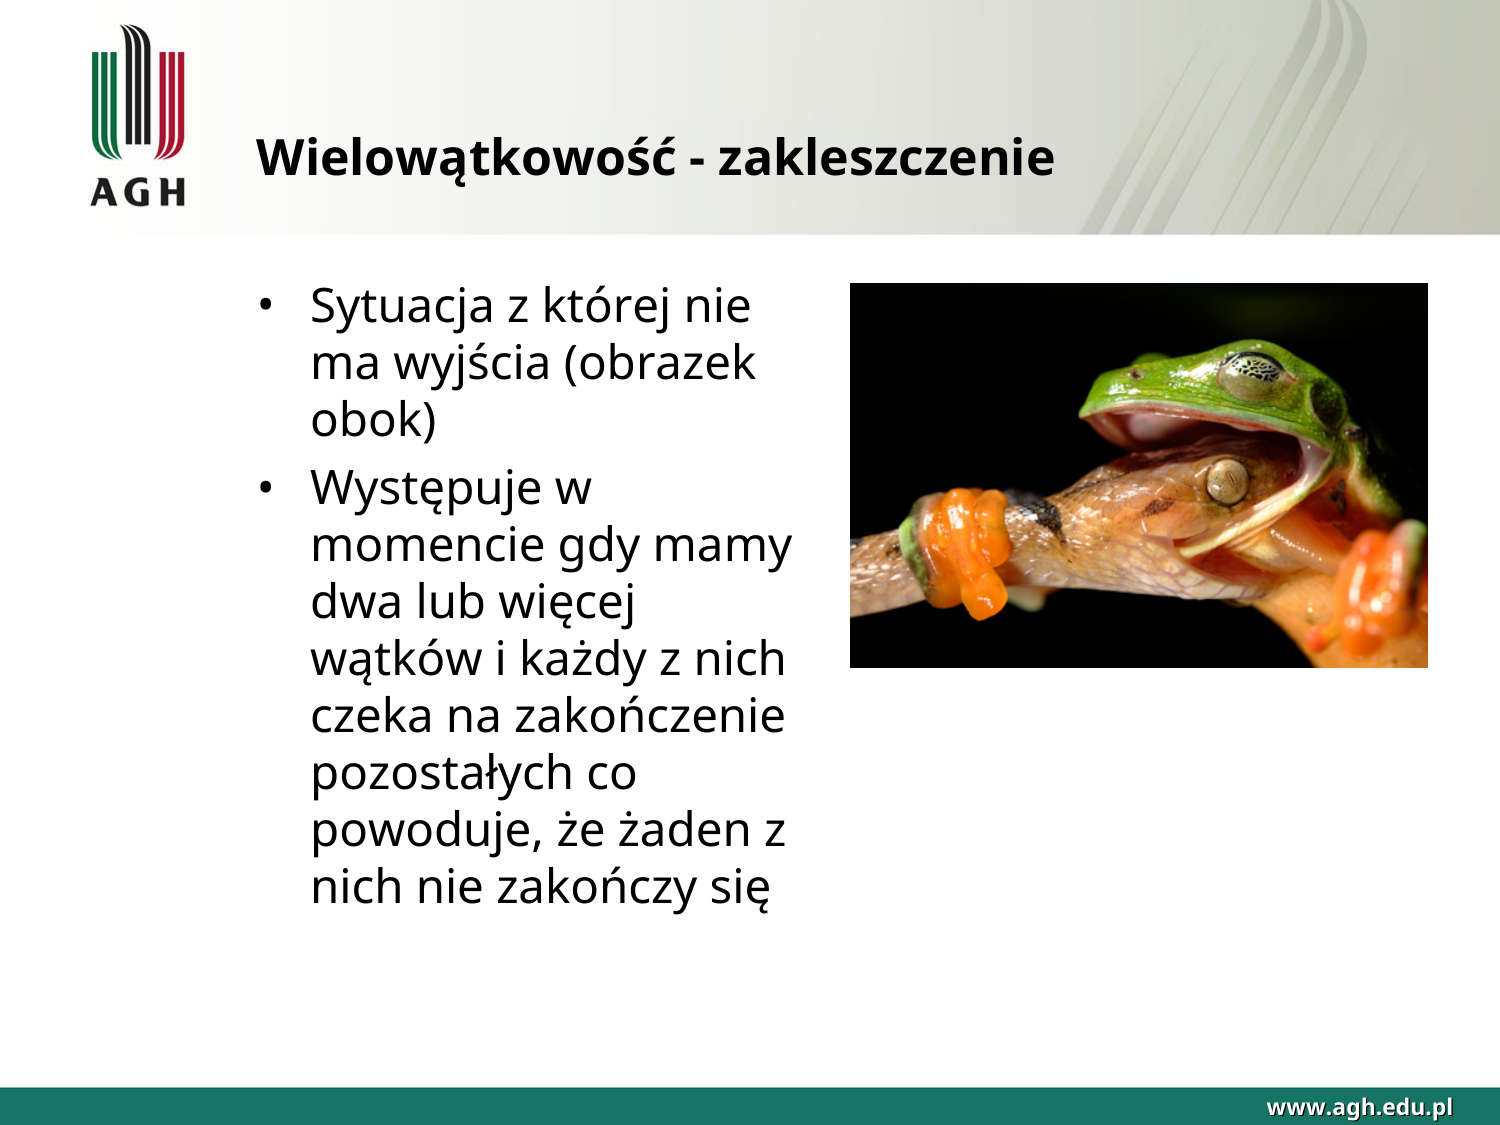

# Wielowątkowość - zakleszczenie
Sytuacja z której nie ma wyjścia (obrazek obok)
Występuje w momencie gdy mamy dwa lub więcej wątków i każdy z nich czeka na zakończenie pozostałych co powoduje, że żaden z nich nie zakończy się
www.agh.edu.pl